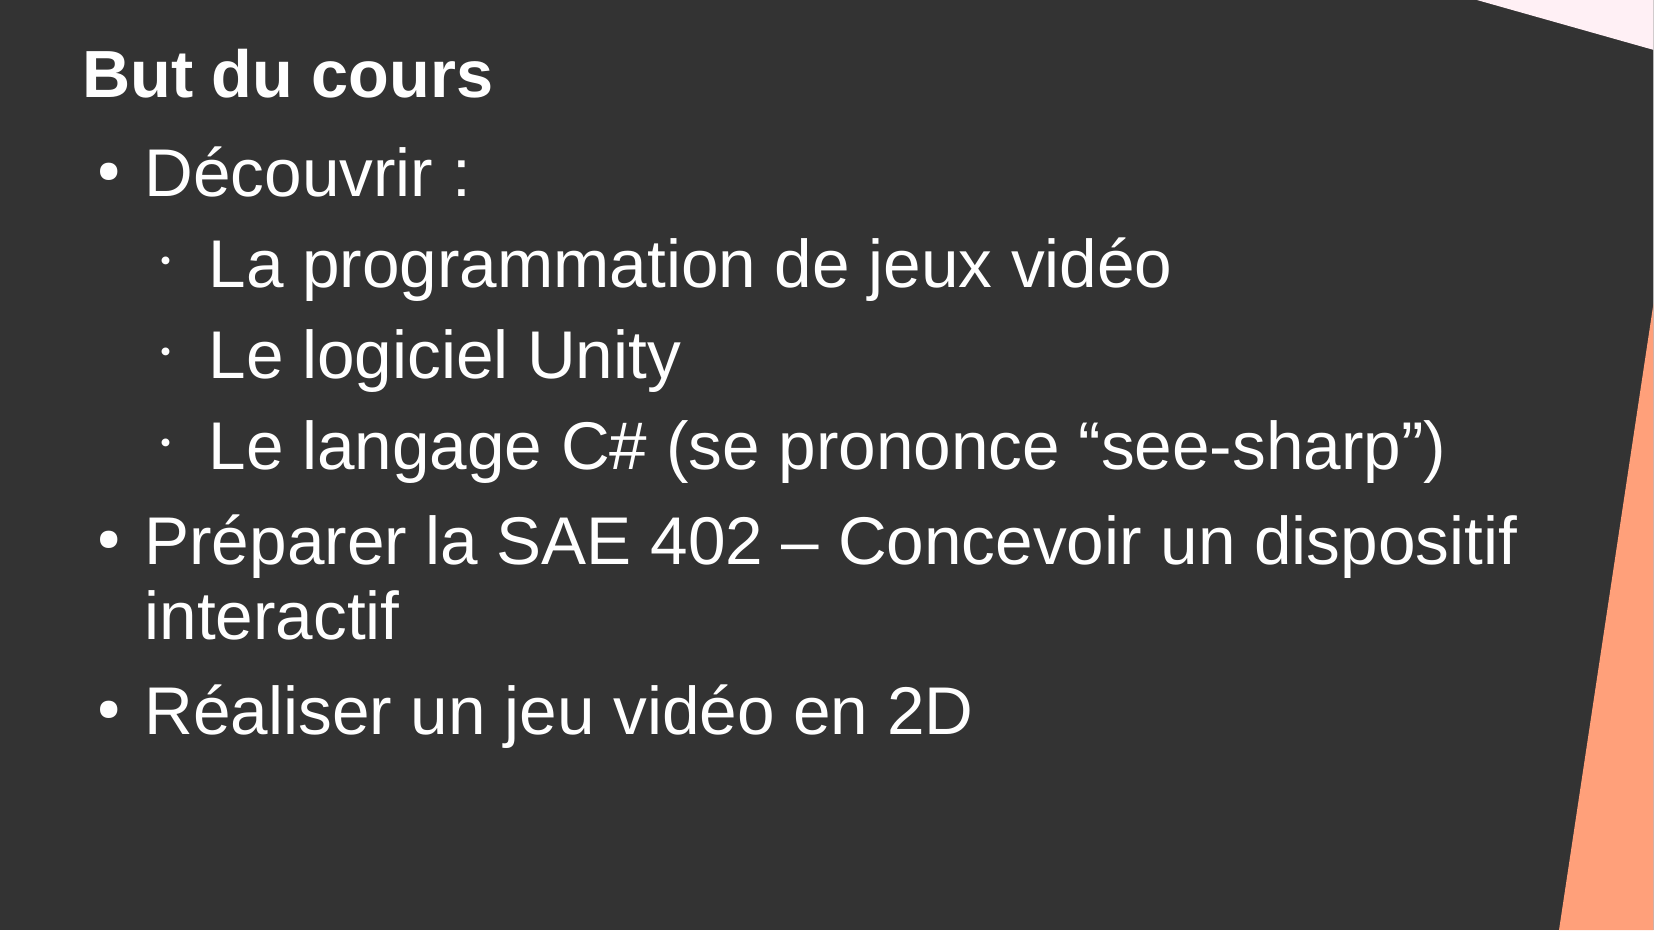

# But du cours
Découvrir :
La programmation de jeux vidéo
Le logiciel Unity
Le langage C# (se prononce “see-sharp”)
Préparer la SAE 402 – Concevoir un dispositif interactif
Réaliser un jeu vidéo en 2D